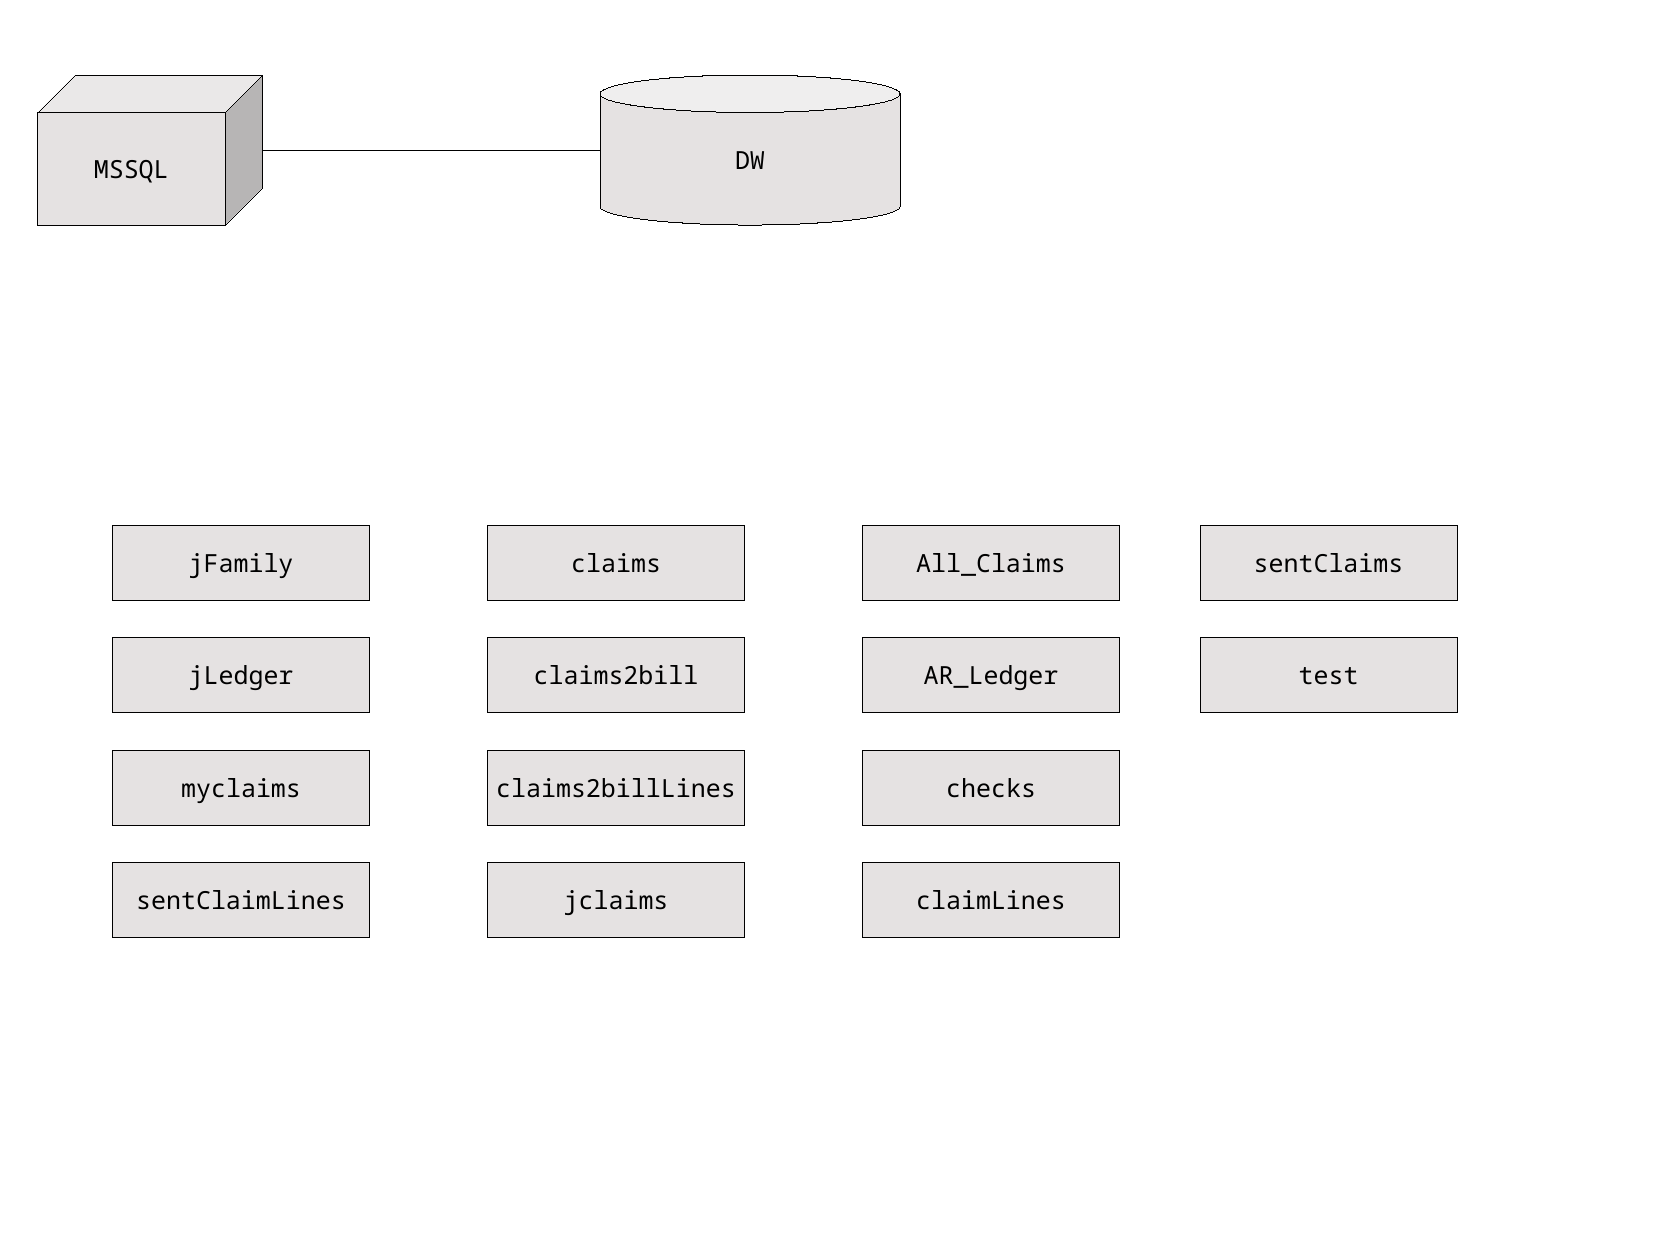

MSSQL
DW
jFamily
claims
All_Claims
sentClaims
jLedger
claims2bill
AR_Ledger
test
myclaims
claims2billLines
checks
sentClaimLines
jclaims
claimLines